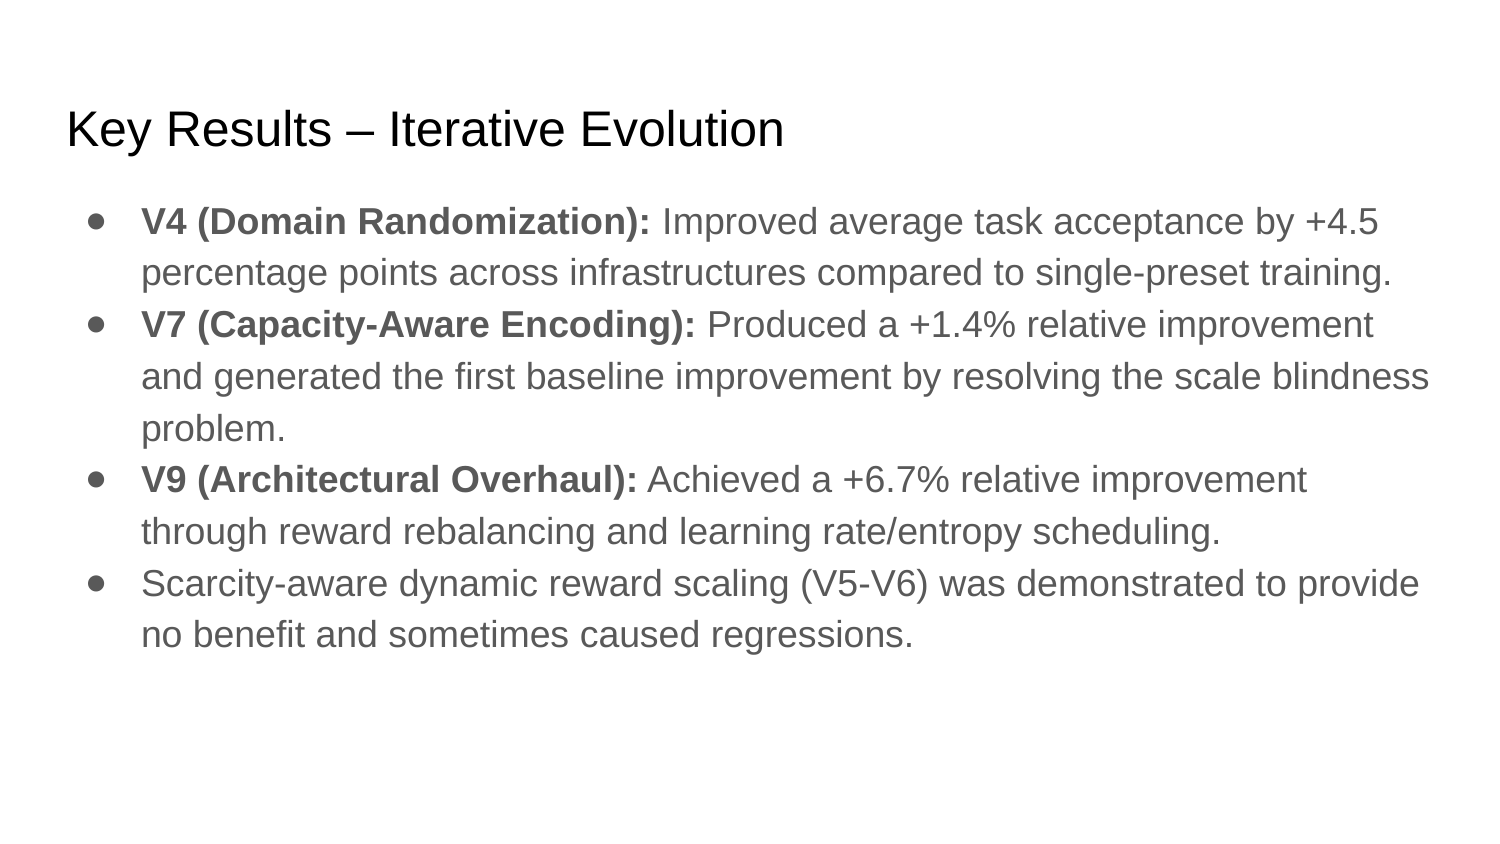

# Key Results – Iterative Evolution
V4 (Domain Randomization): Improved average task acceptance by +4.5 percentage points across infrastructures compared to single-preset training.
V7 (Capacity-Aware Encoding): Produced a +1.4% relative improvement and generated the first baseline improvement by resolving the scale blindness problem.
V9 (Architectural Overhaul): Achieved a +6.7% relative improvement through reward rebalancing and learning rate/entropy scheduling.
Scarcity-aware dynamic reward scaling (V5-V6) was demonstrated to provide no benefit and sometimes caused regressions.